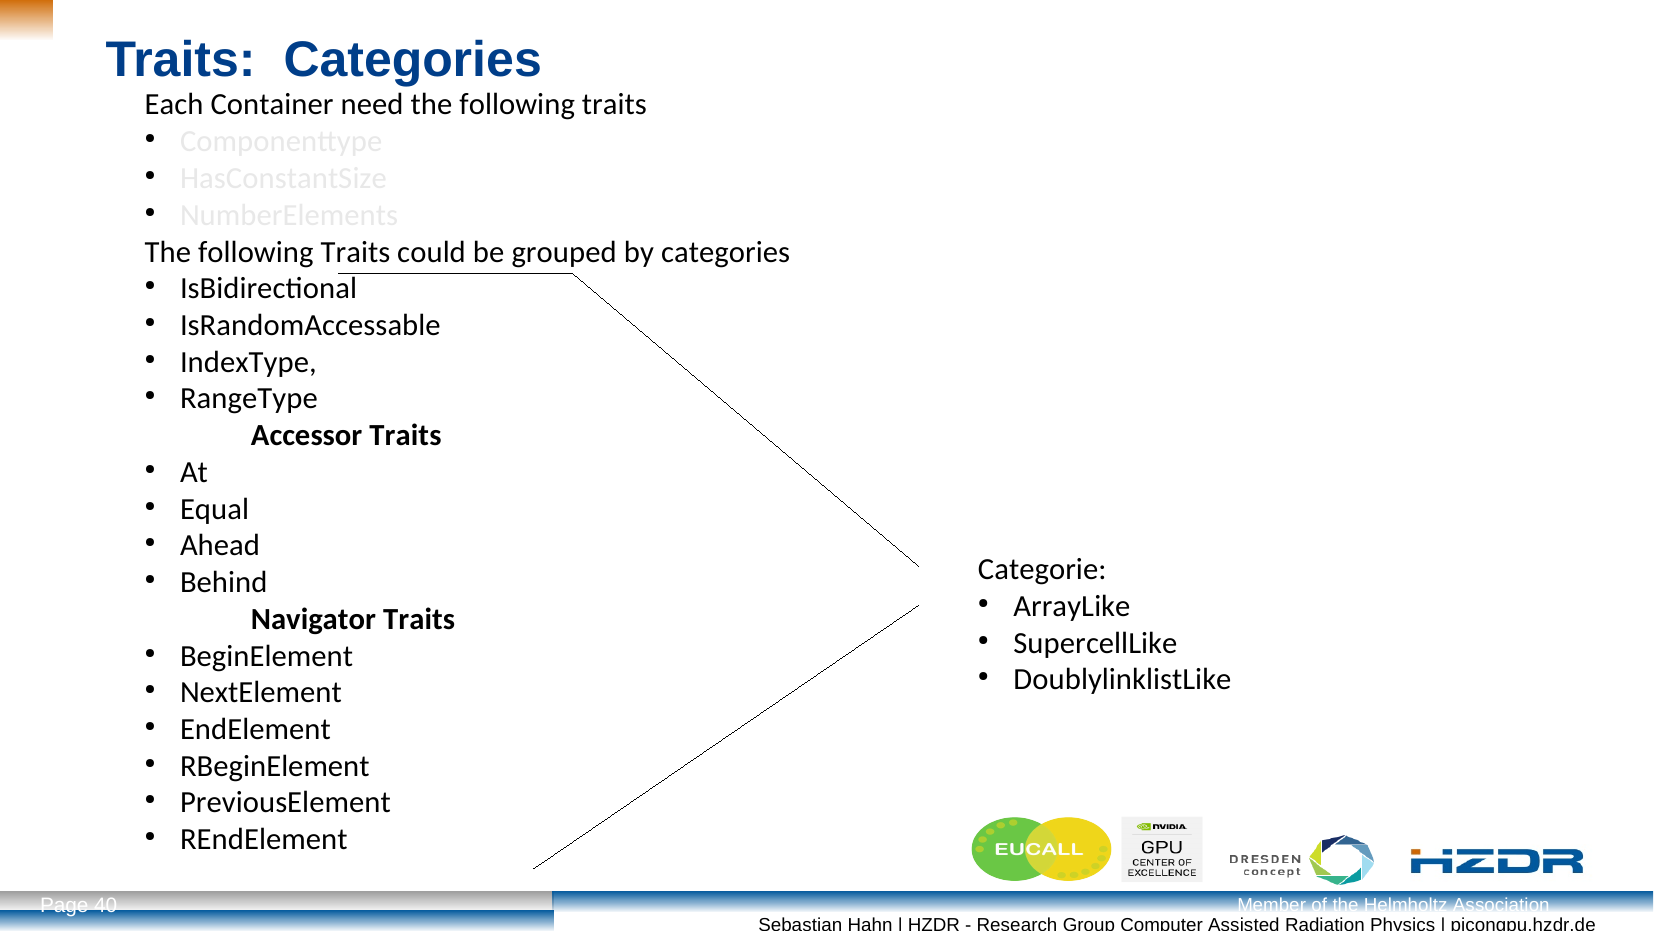

# Traits: Categories
Each Container need the following traits
Componenttype
HasConstantSize
NumberElements
The following Traits could be grouped by categories
IsBidirectional
IsRandomAccessable
IndexType,
RangeType
Accessor Traits
At
Equal
Ahead
Behind
Navigator Traits
BeginElement
NextElement
EndElement
RBeginElement
PreviousElement
REndElement
Categorie:
ArrayLike
SupercellLike
DoublylinklistLike